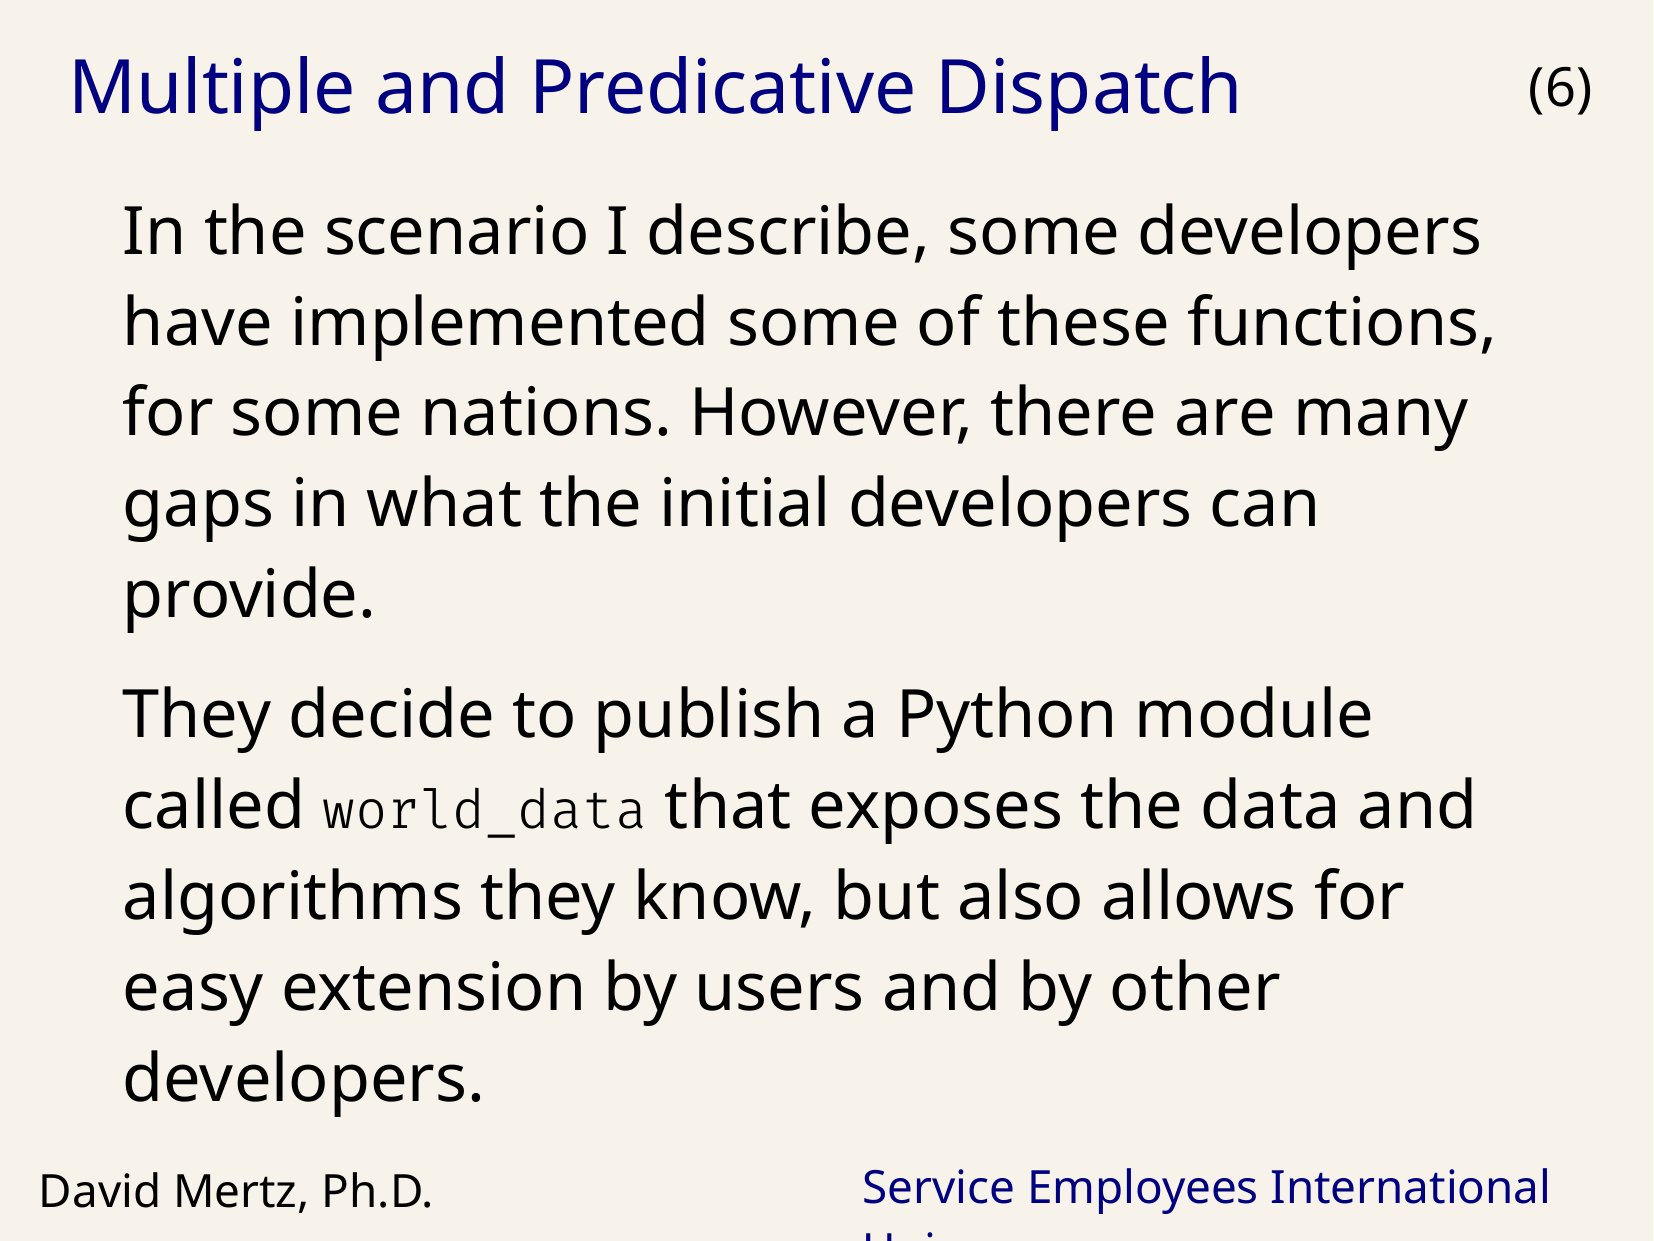

In the scenario I describe, some developers have implemented some of these functions, for some nations. However, there are many gaps in what the initial developers can provide.
They decide to publish a Python module called world_data that exposes the data and algorithms they know, but also allows for easy extension by users and by other developers.